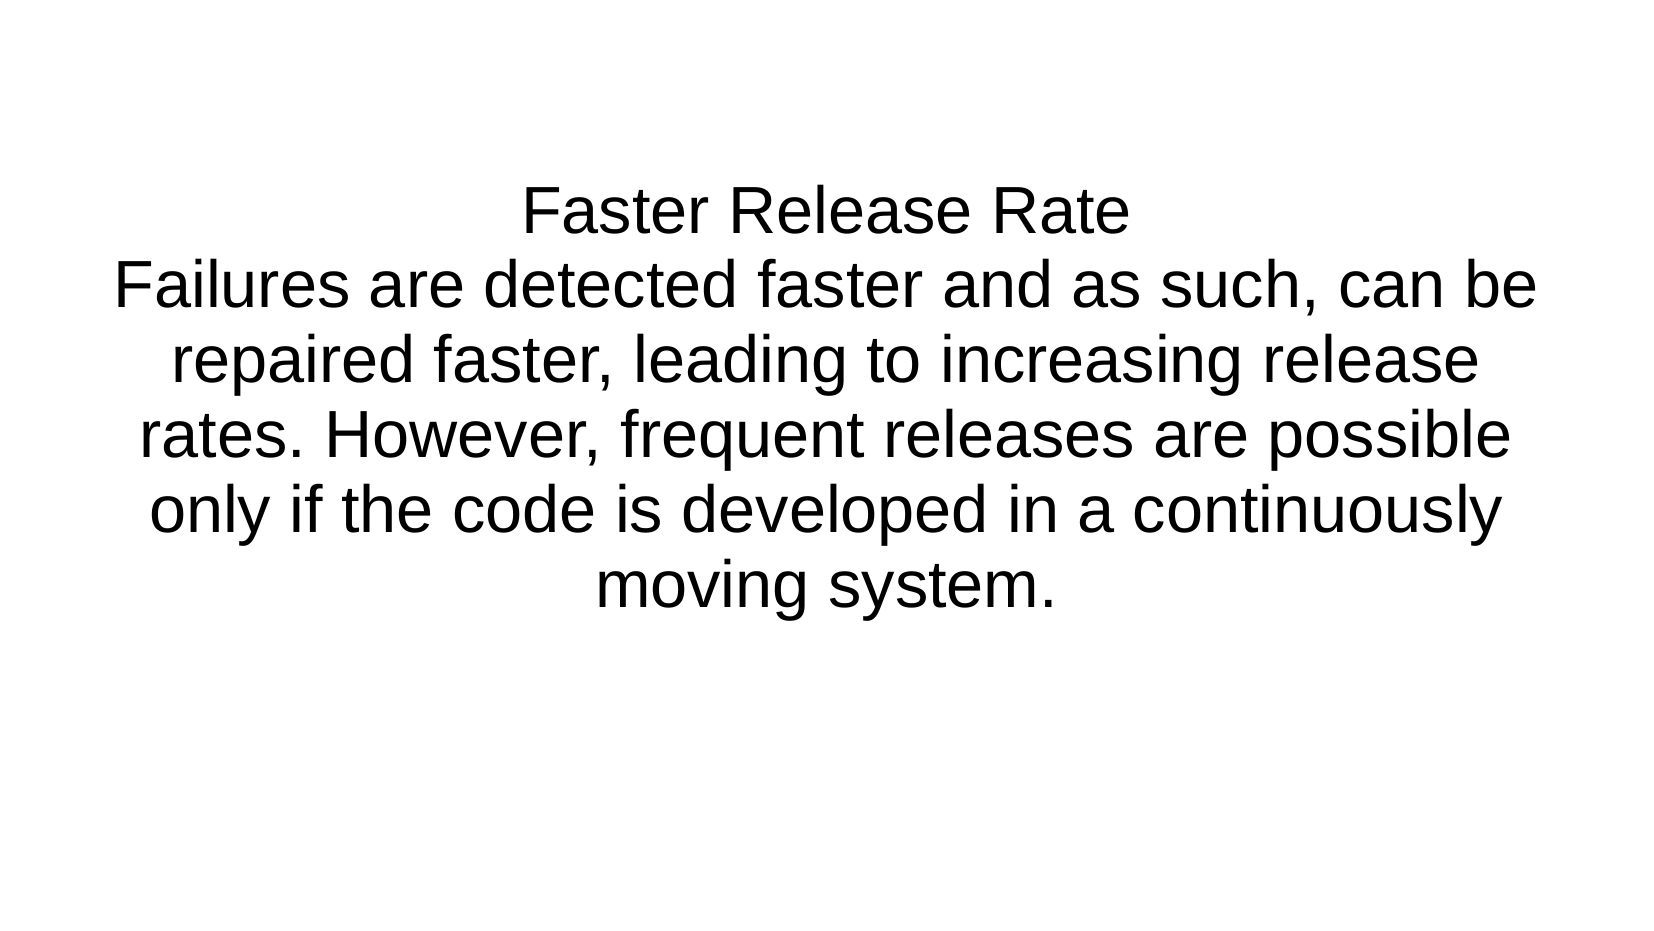

# Faster Release Rate
Failures are detected faster and as such, can be repaired faster, leading to increasing release rates. However, frequent releases are possible only if the code is developed in a continuously moving system.